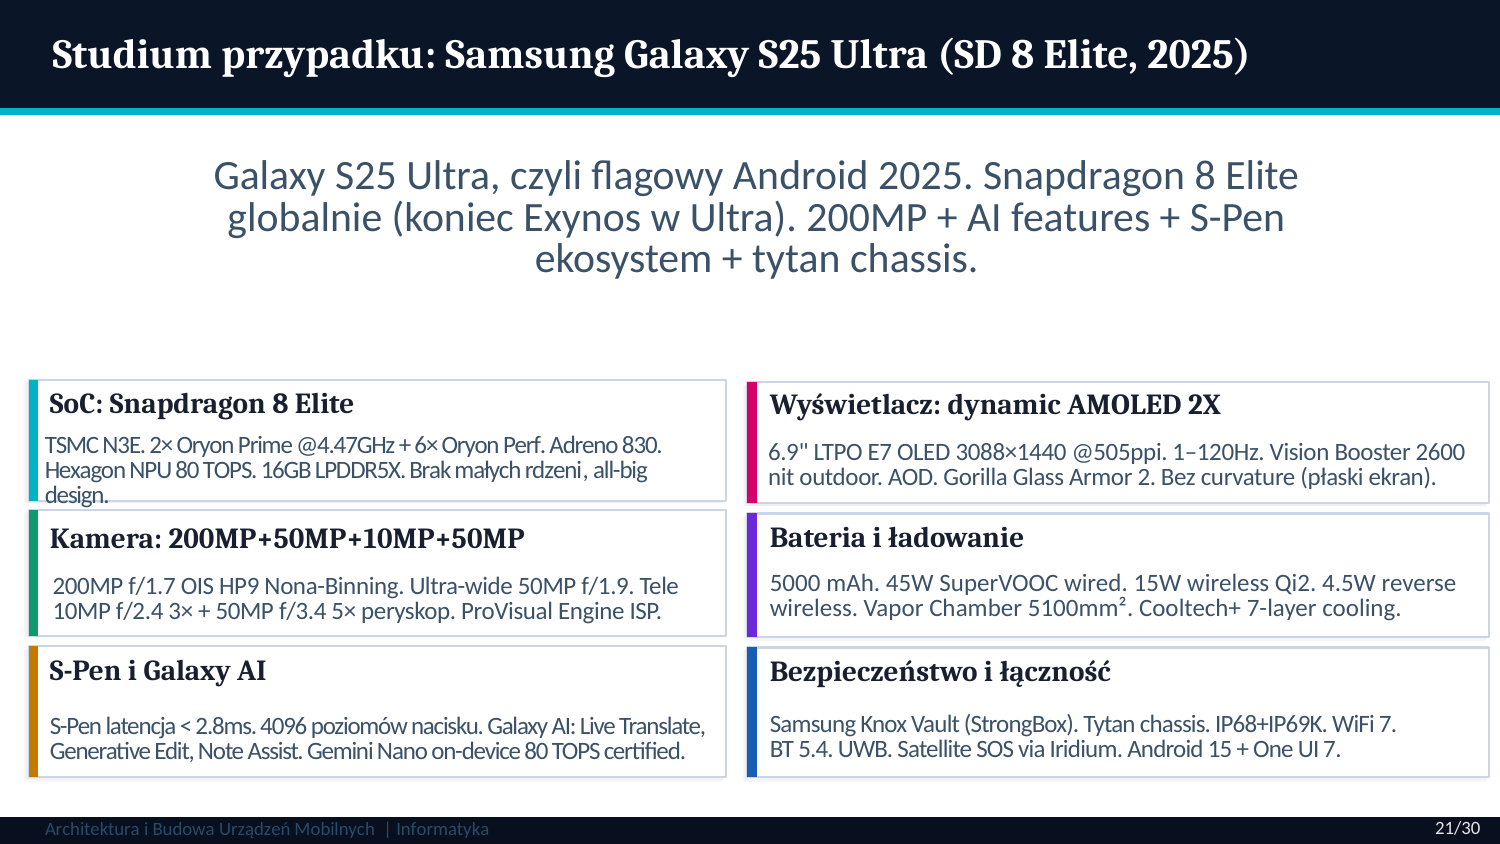

Studium przypadku: Samsung Galaxy S25 Ultra (SD 8 Elite, 2025)
Galaxy S25 Ultra, czyli flagowy Android 2025. Snapdragon 8 Elite globalnie (koniec Exynos w Ultra). 200MP + AI features + S-Pen ekosystem + tytan chassis.
SoC: Snapdragon 8 Elite
TSMC N3E. 2× Oryon Prime @4.47GHz + 6× Oryon Perf. Adreno 830. Hexagon NPU 80 TOPS. 16GB LPDDR5X. Brak małych rdzeni, all-big design.
Wyświetlacz: dynamic AMOLED 2X
6.9" LTPO E7 OLED 3088×1440 @505ppi. 1–120Hz. Vision Booster 2600 nit outdoor. AOD. Gorilla Glass Armor 2. Bez curvature (płaski ekran).
Kamera: 200MP+50MP+10MP+50MP
200MP f/1.7 OIS HP9 Nona-Binning. Ultra-wide 50MP f/1.9. Tele 10MP f/2.4 3× + 50MP f/3.4 5× peryskop. ProVisual Engine ISP.
Bateria i ładowanie
5000 mAh. 45W SuperVOOC wired. 15W wireless Qi2. 4.5W reverse wireless. Vapor Chamber 5100mm². Cooltech+ 7-layer cooling.
S-Pen i Galaxy AI
S-Pen latencja < 2.8ms. 4096 poziomów nacisku. Galaxy AI: Live Translate, Generative Edit, Note Assist. Gemini Nano on-device 80 TOPS certified.
Bezpieczeństwo i łączność
Samsung Knox Vault (StrongBox). Tytan chassis. IP68+IP69K. WiFi 7.
BT 5.4. UWB. Satellite SOS via Iridium. Android 15 + One UI 7.
Architektura i Budowa Urządzeń Mobilnych | Informatyka